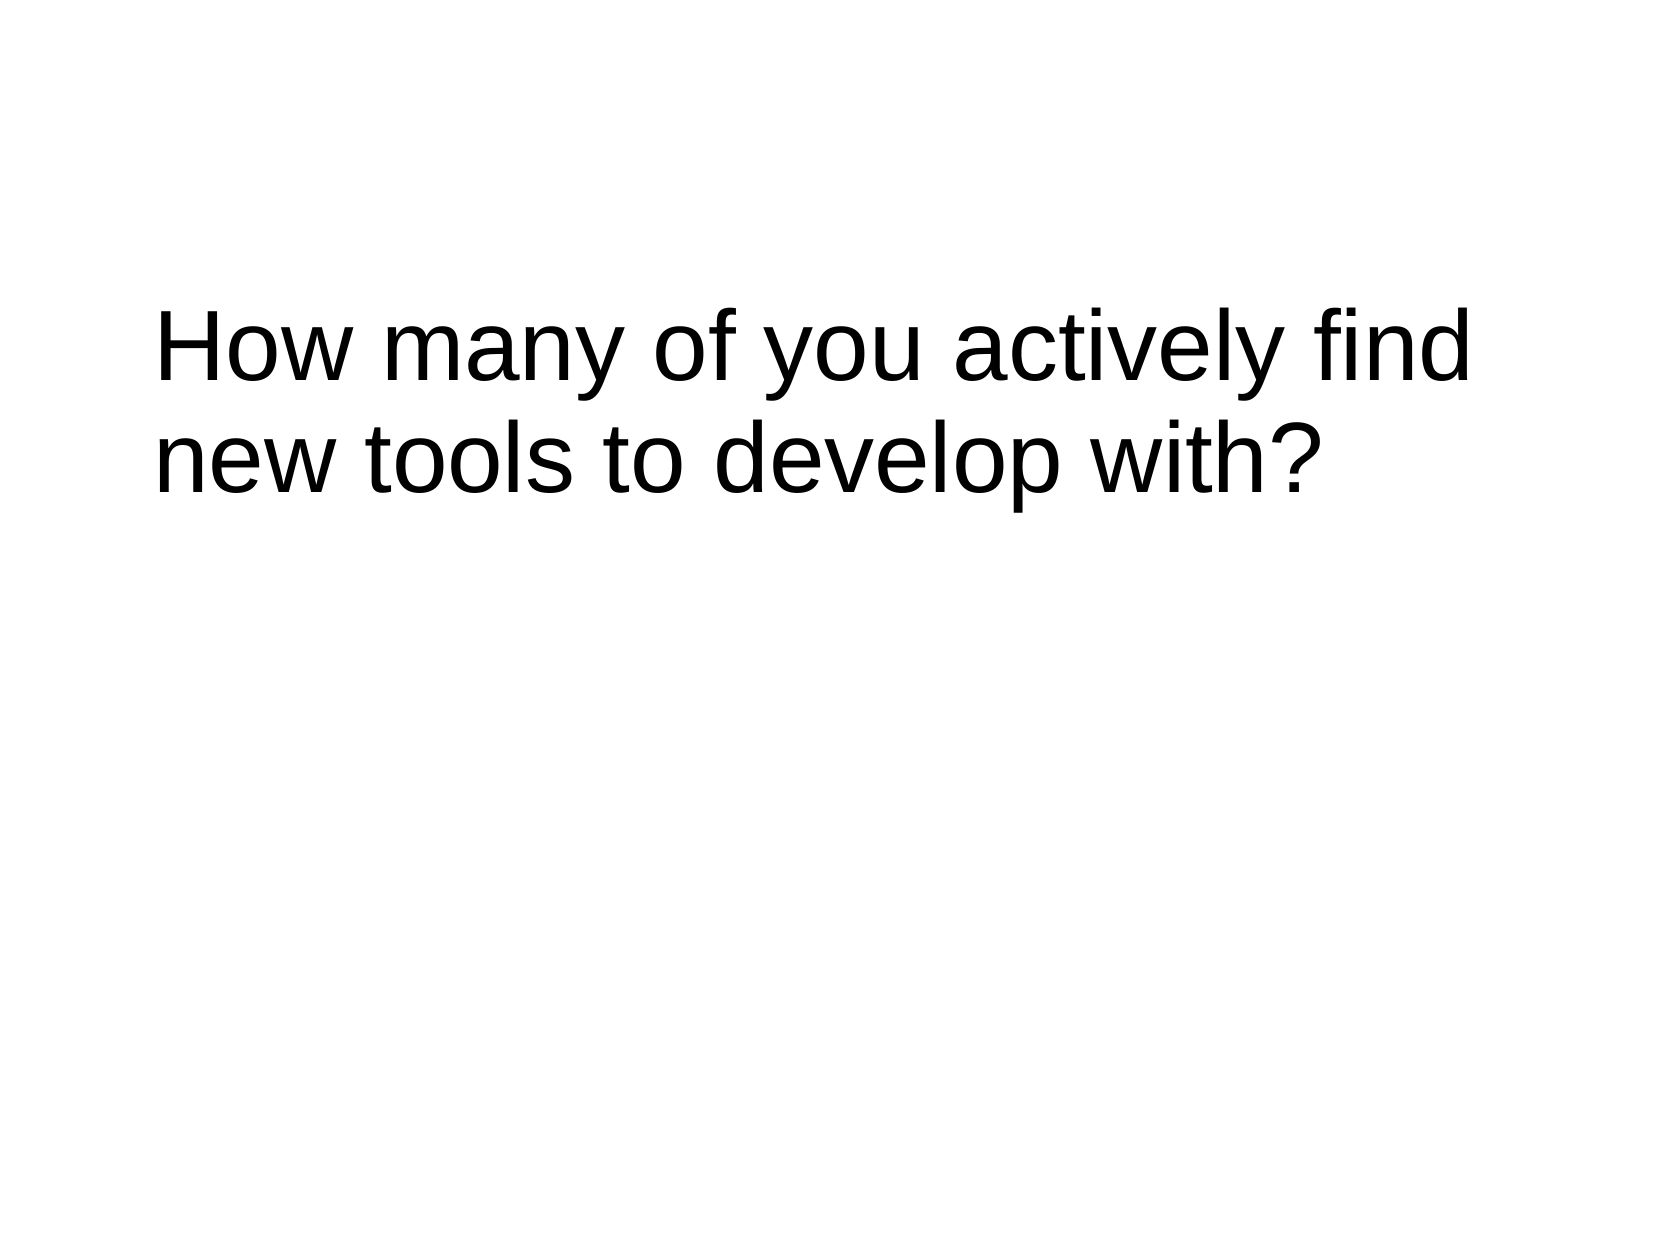

# How many of you actively find new tools to develop with?